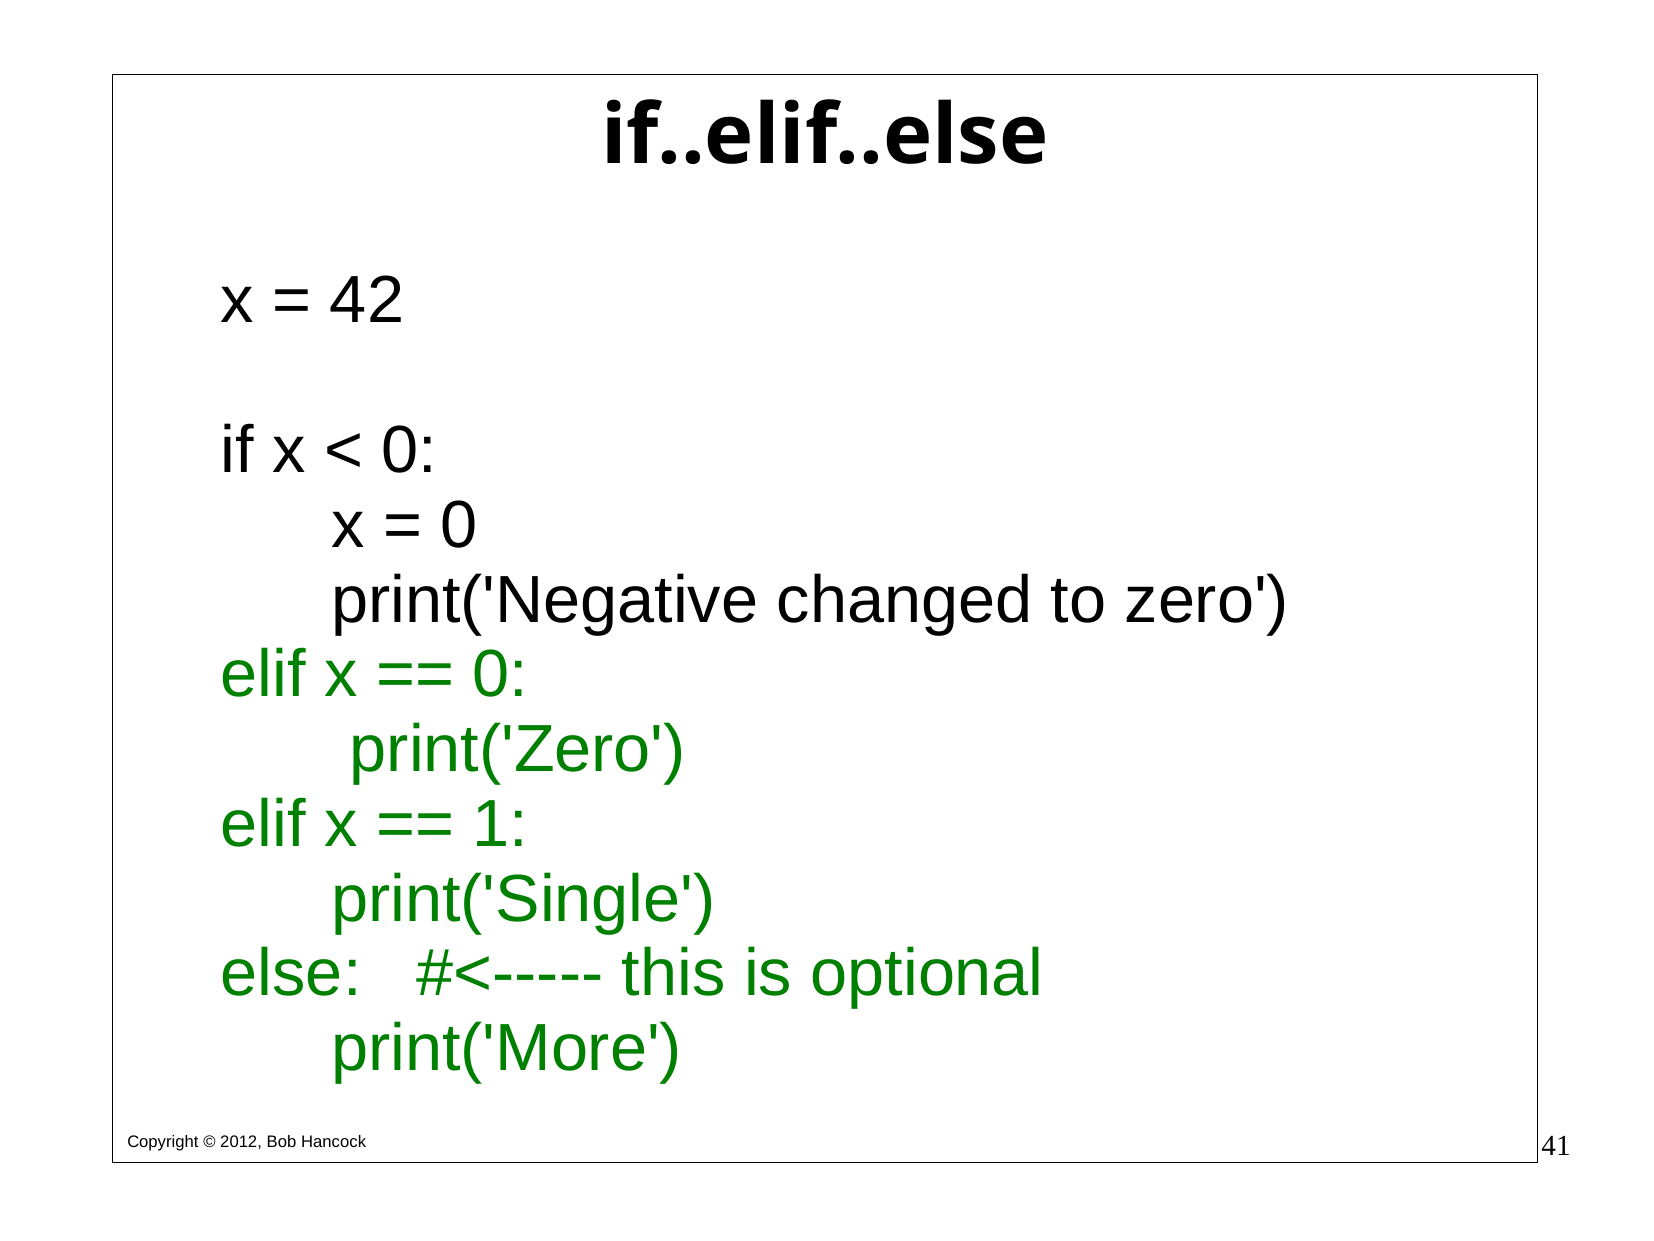

# if..elif..else
x = 42
if x < 0:
 x = 0
 print('Negative changed to zero')
elif x == 0:
 print('Zero')
elif x == 1:
 print('Single')
else: #<----- this is optional
 print('More')
Copyright © 2012, Bob Hancock
41